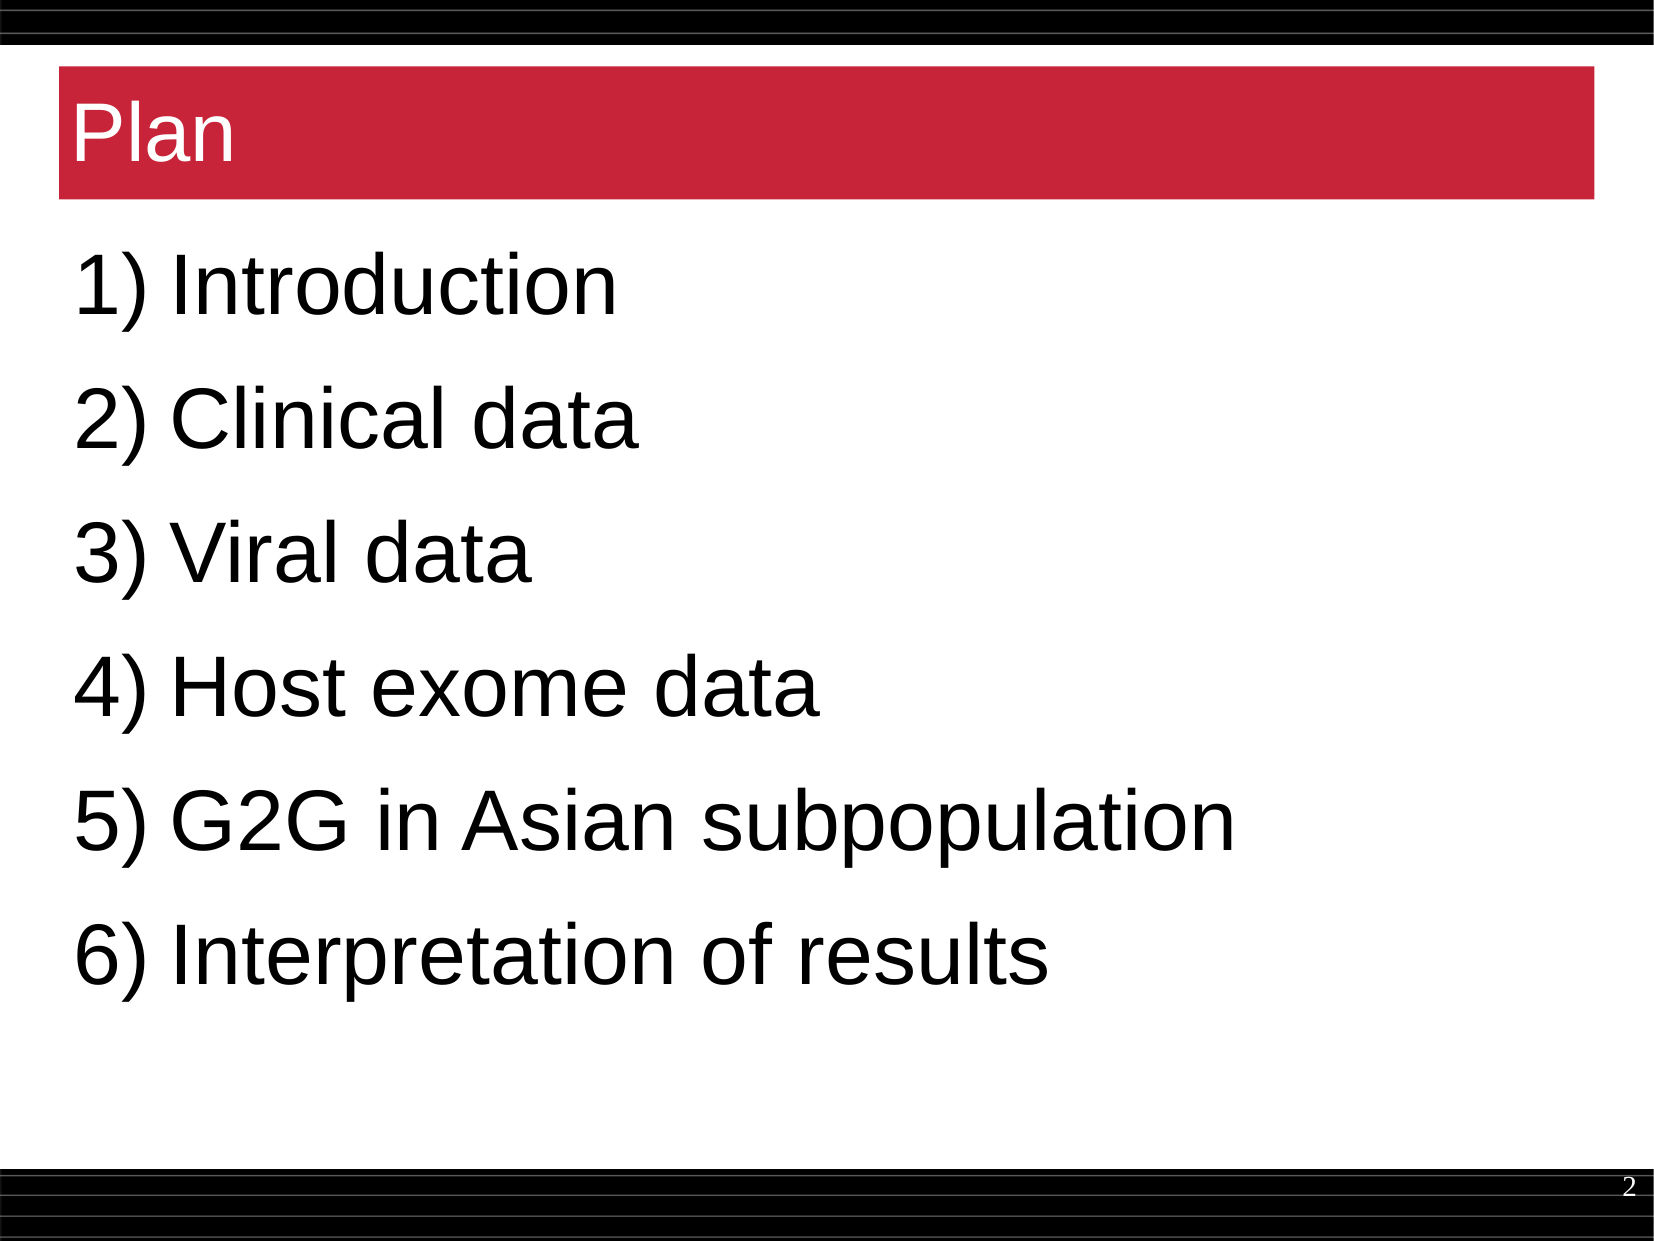

# Plan
 Introduction
 Clinical data
 Viral data
 Host exome data
 G2G in Asian subpopulation
 Interpretation of results
2